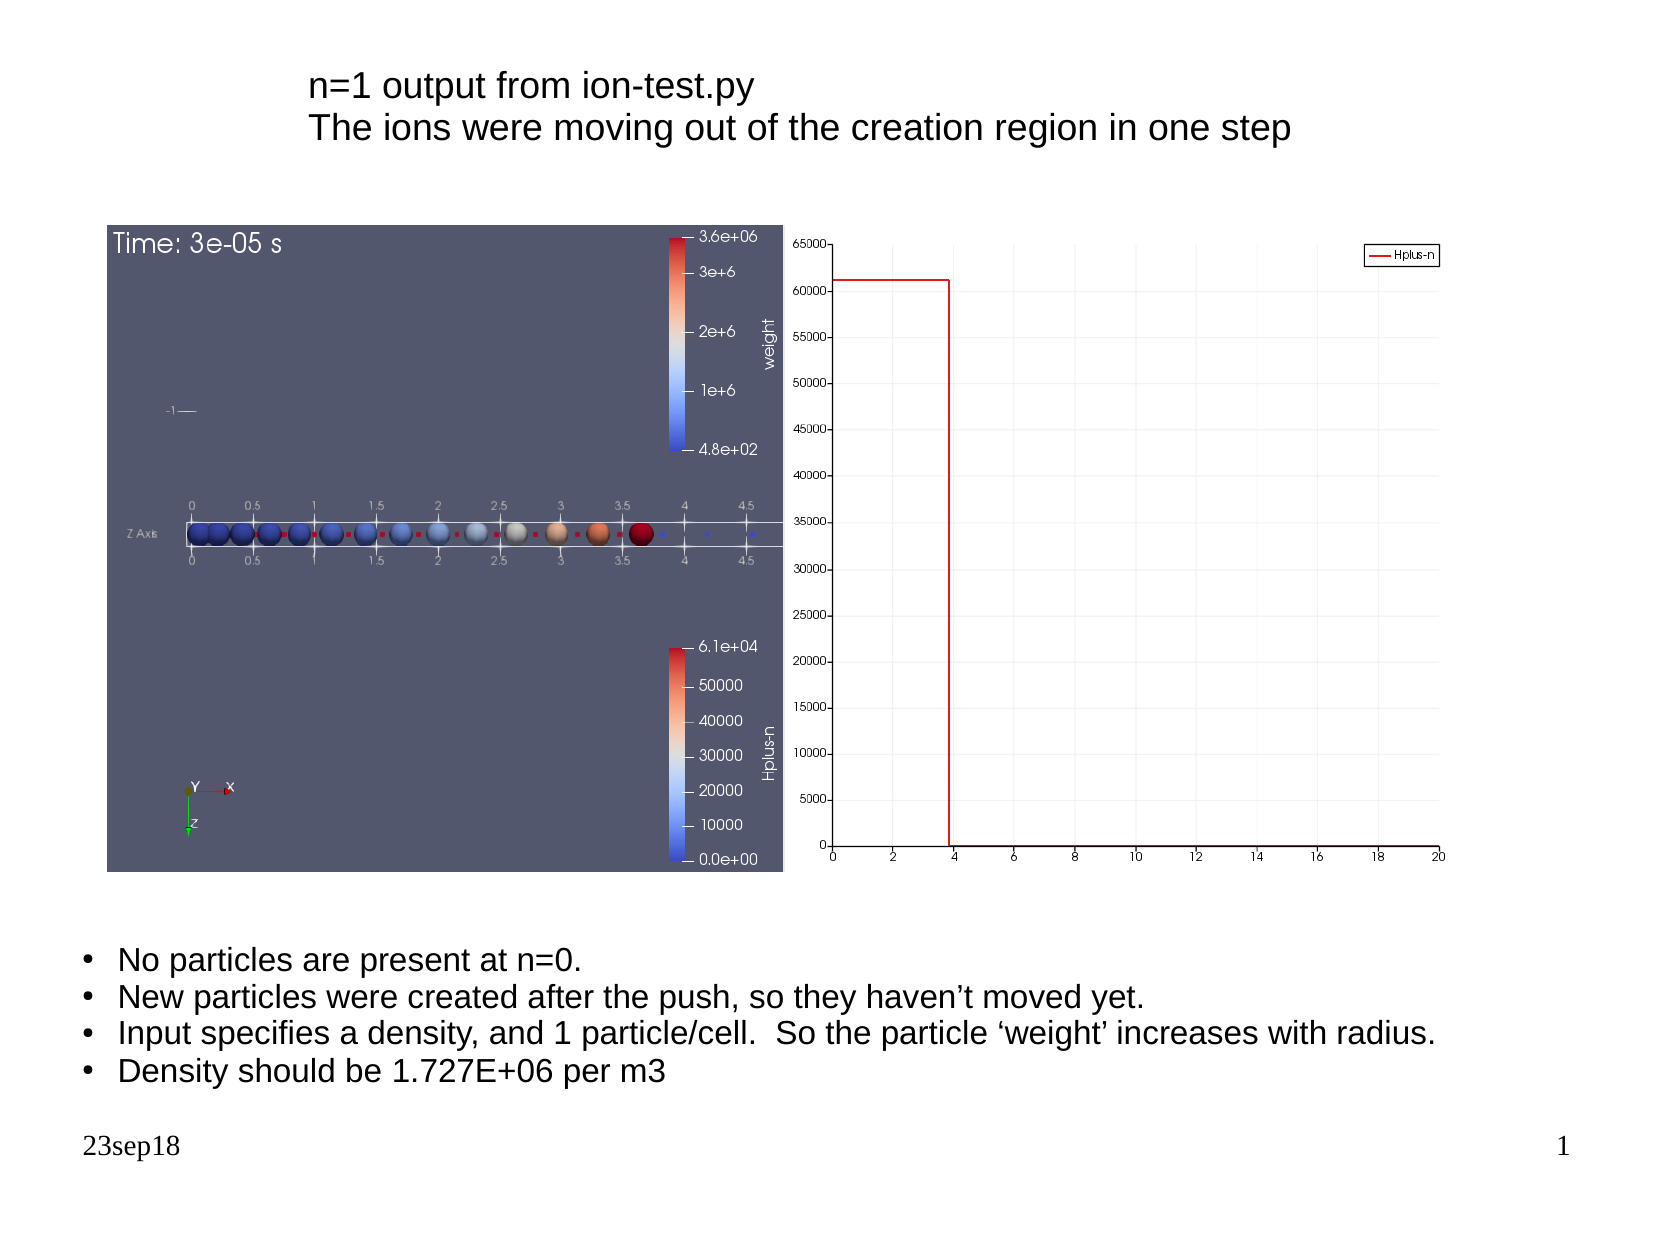

n=1 output from ion-test.py
The ions were moving out of the creation region in one step
No particles are present at n=0.
New particles were created after the push, so they haven’t moved yet.
Input specifies a density, and 1 particle/cell. So the particle ‘weight’ increases with radius.
Density should be 1.727E+06 per m3
23sep18
1